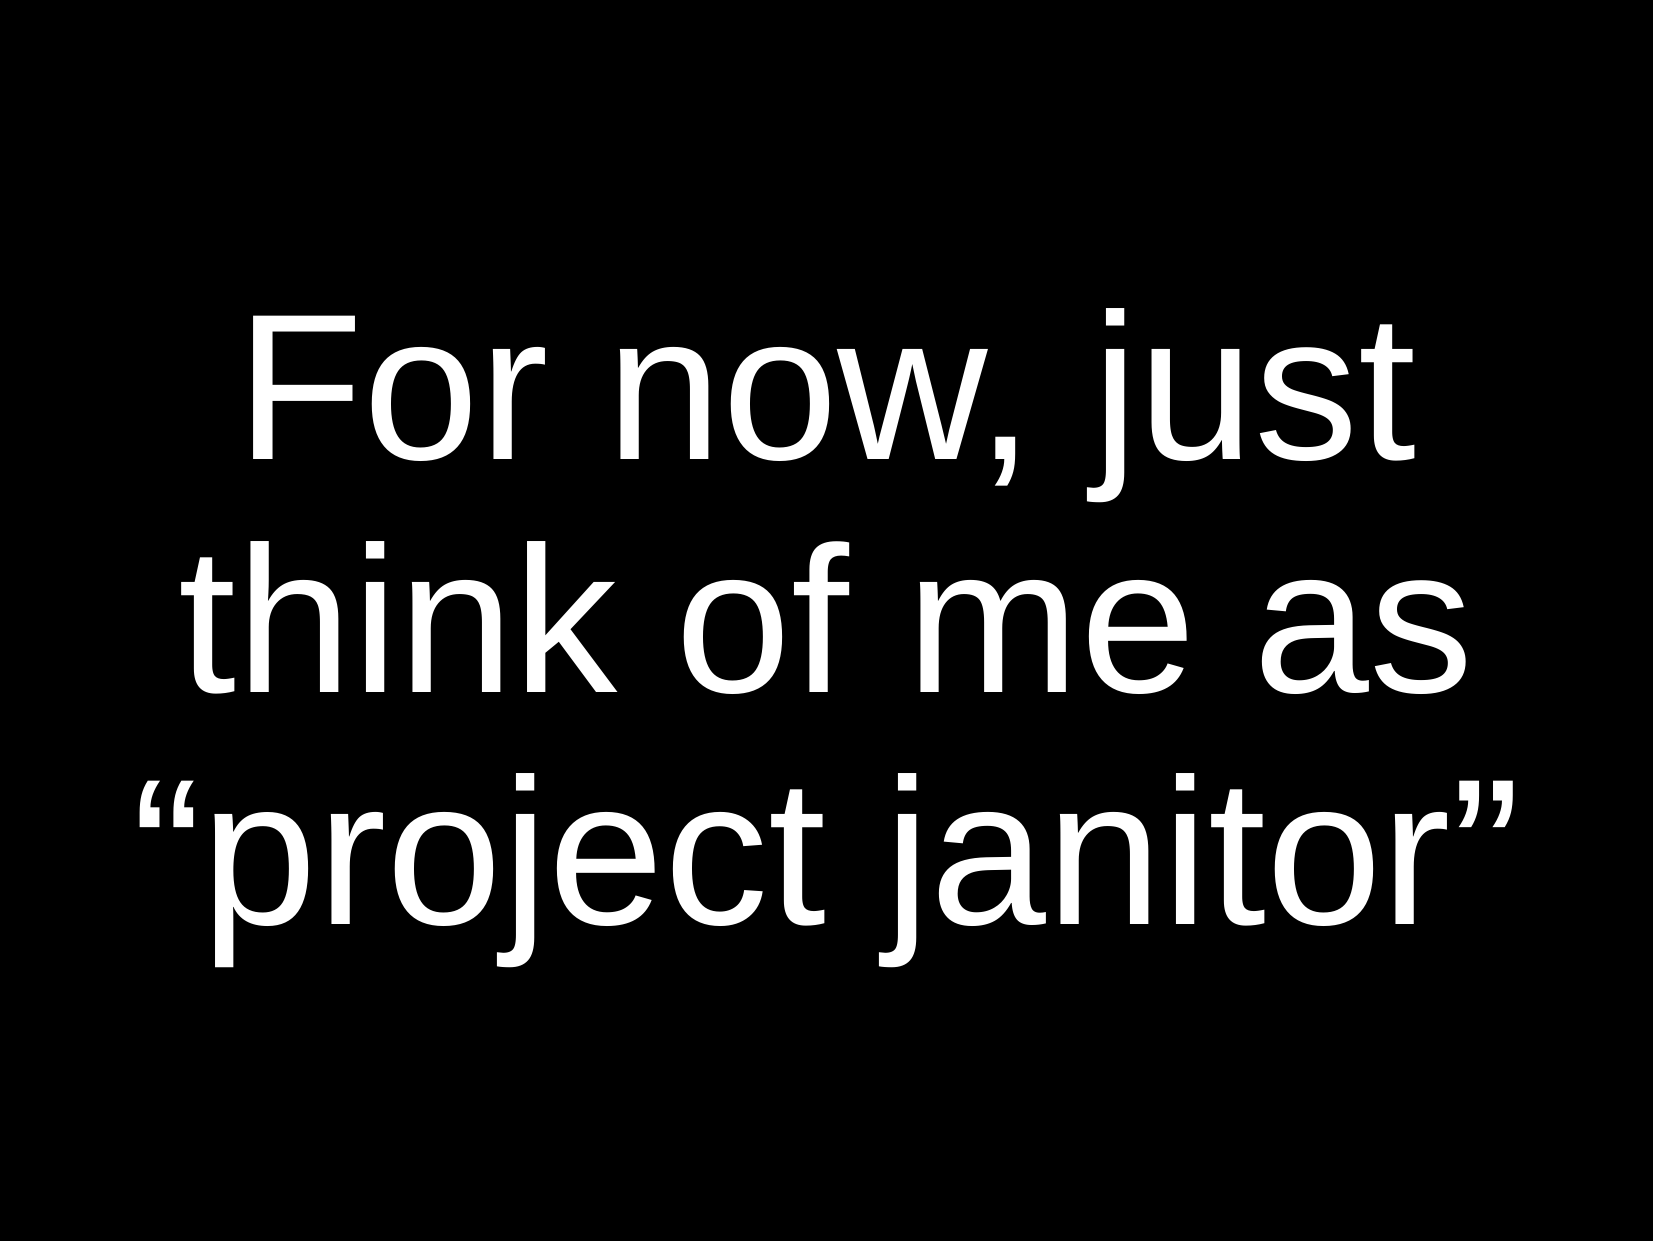

# For now, just think of me as “project janitor”